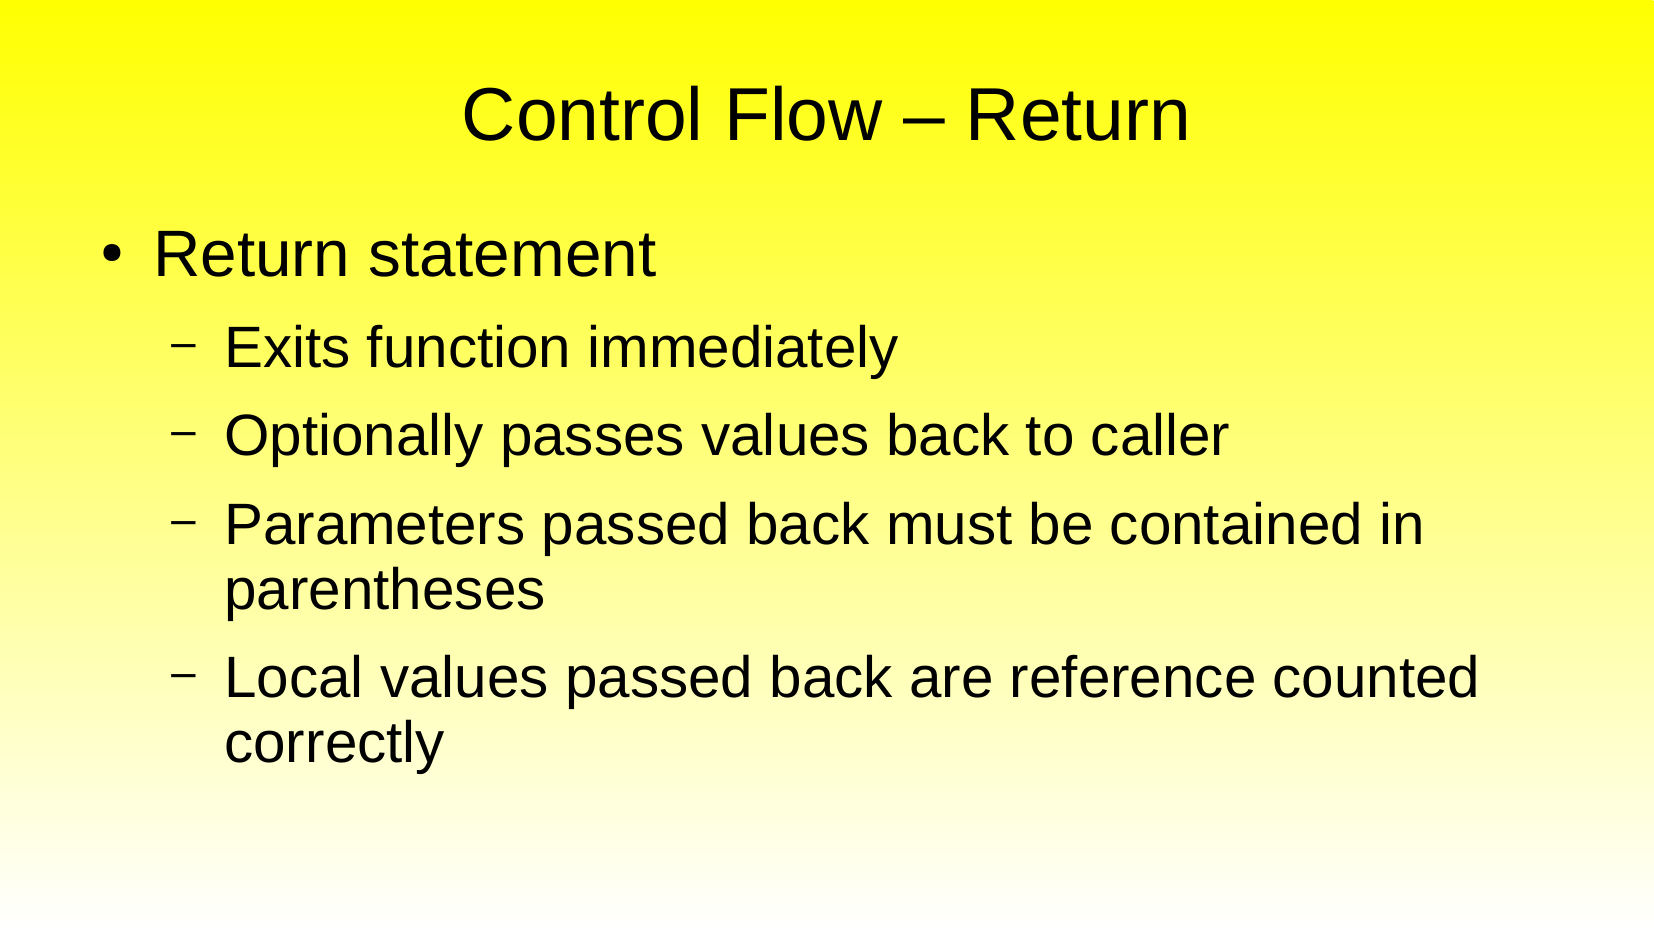

# Control Flow – Return
Return statement
Exits function immediately
Optionally passes values back to caller
Parameters passed back must be contained in parentheses
Local values passed back are reference counted correctly